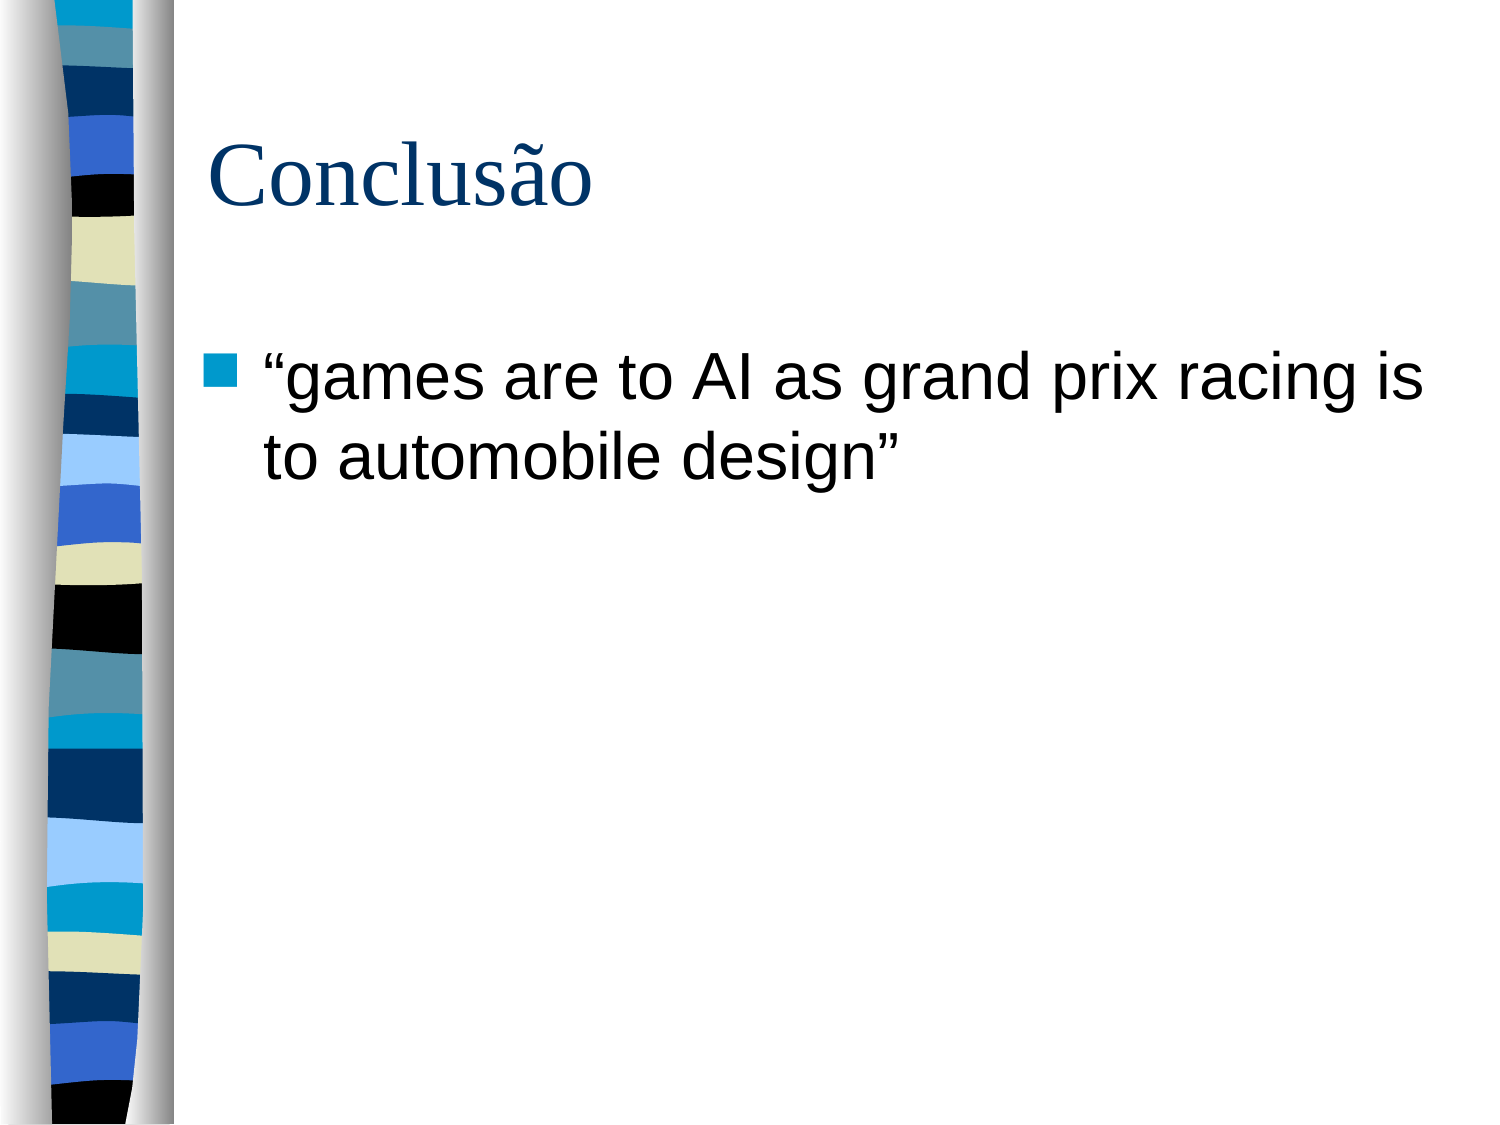

# Conclusão
“games are to AI as grand prix racing is to automobile design”